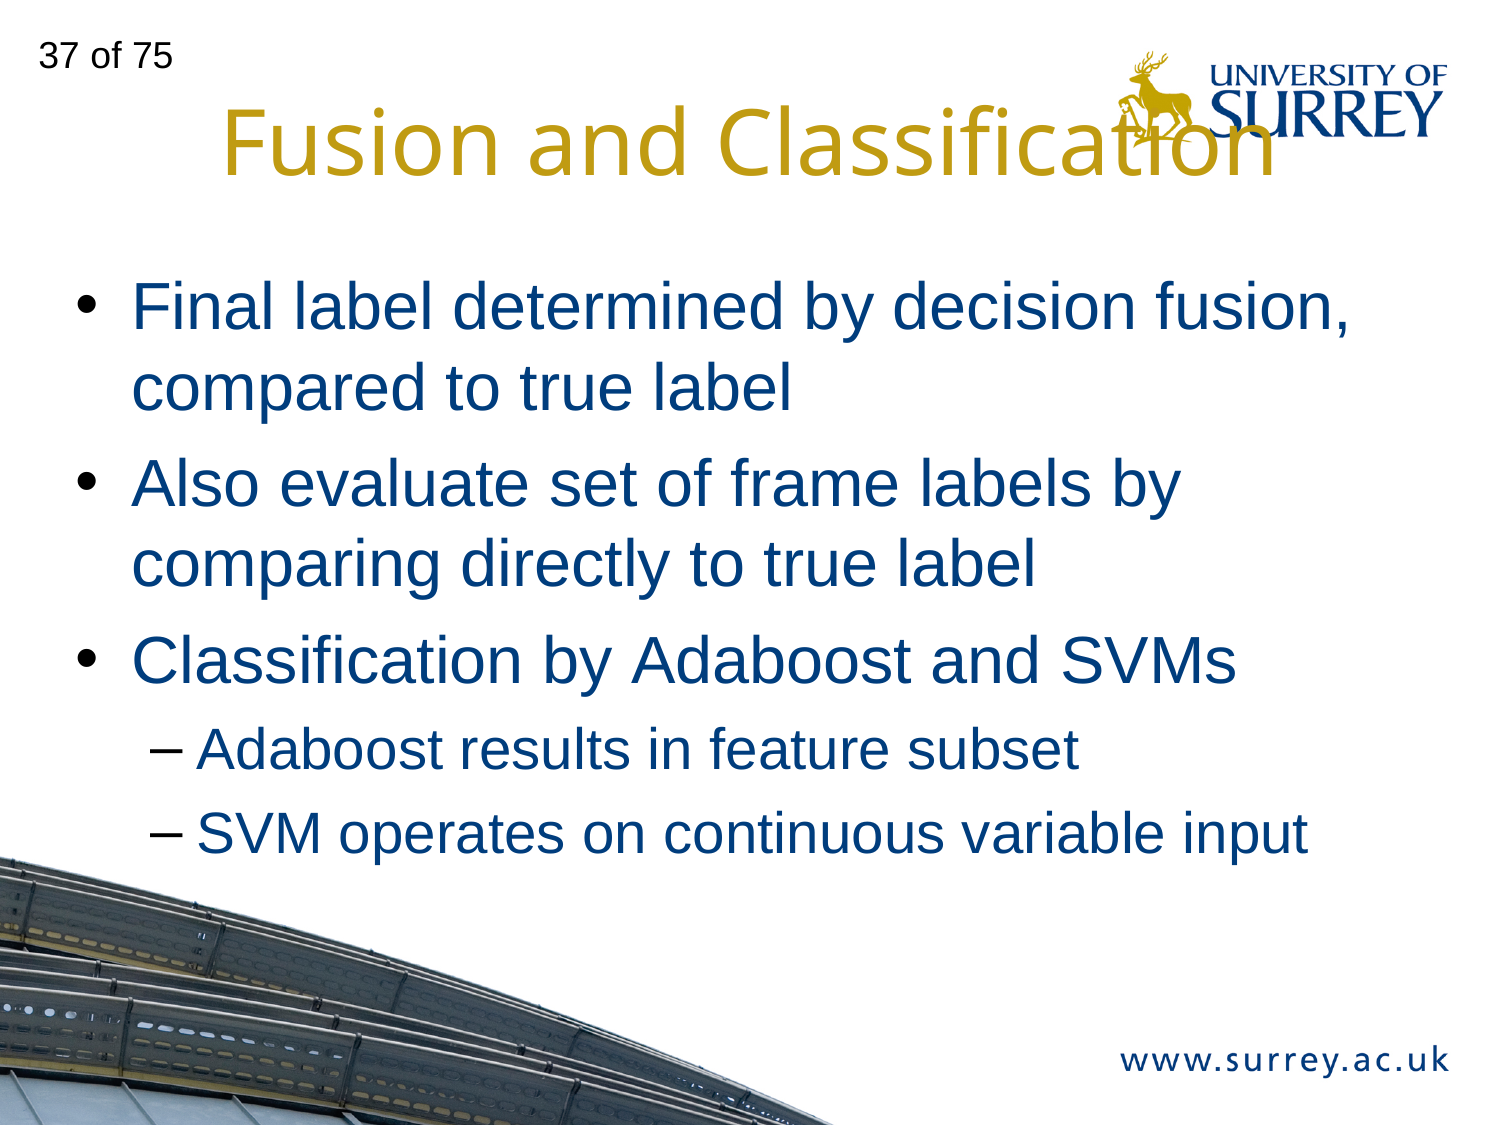

# Fusion and Classification
Final label determined by decision fusion, compared to true label
Also evaluate set of frame labels by comparing directly to true label
Classification by Adaboost and SVMs
Adaboost results in feature subset
SVM operates on continuous variable input